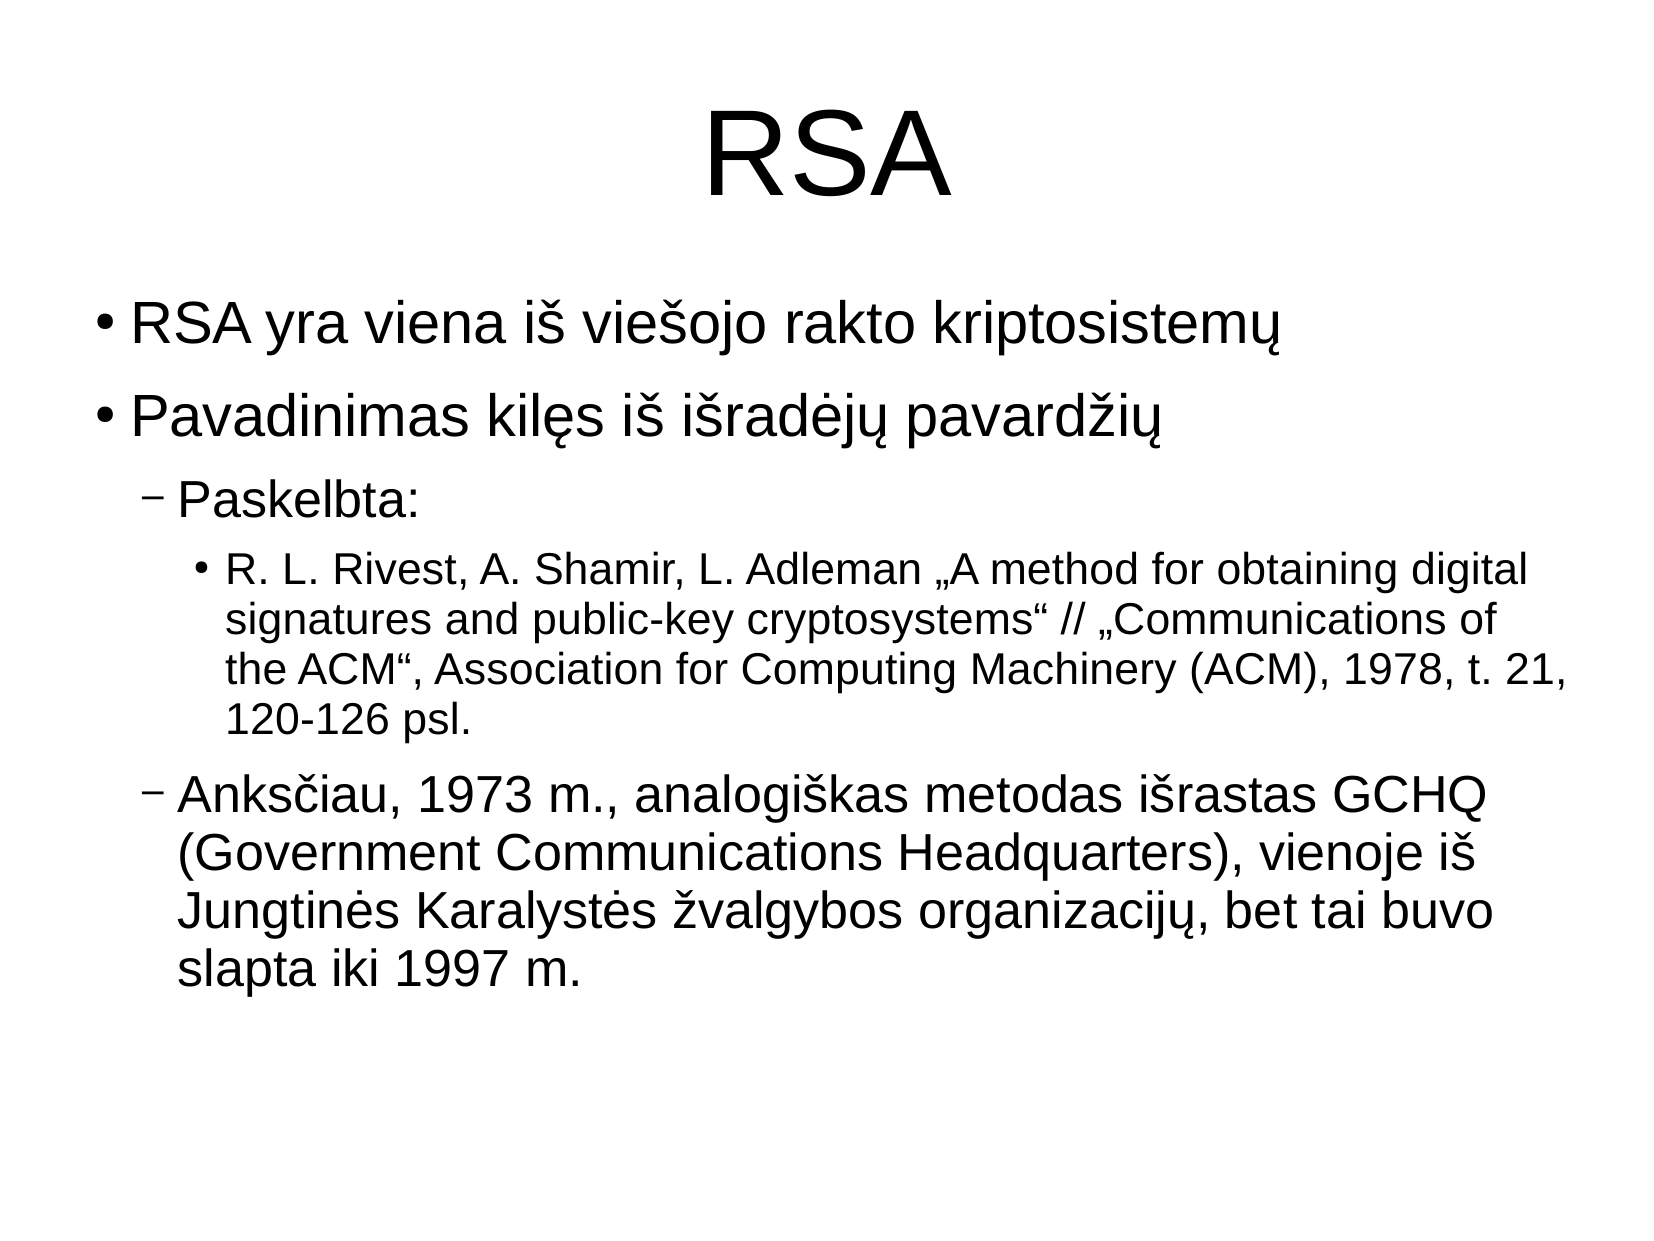

# RSA
RSA yra viena iš viešojo rakto kriptosistemų
Pavadinimas kilęs iš išradėjų pavardžių
Paskelbta:
R. L. Rivest, A. Shamir, L. Adleman „A method for obtaining digital signatures and public-key cryptosystems“ // „Communications of the ACM“, Association for Computing Machinery (ACM), 1978, t. 21, 120-126 psl.
Anksčiau, 1973 m., analogiškas metodas išrastas GCHQ (Government Communications Headquarters), vienoje iš Jungtinės Karalystės žvalgybos organizacijų, bet tai buvo slapta iki 1997 m.